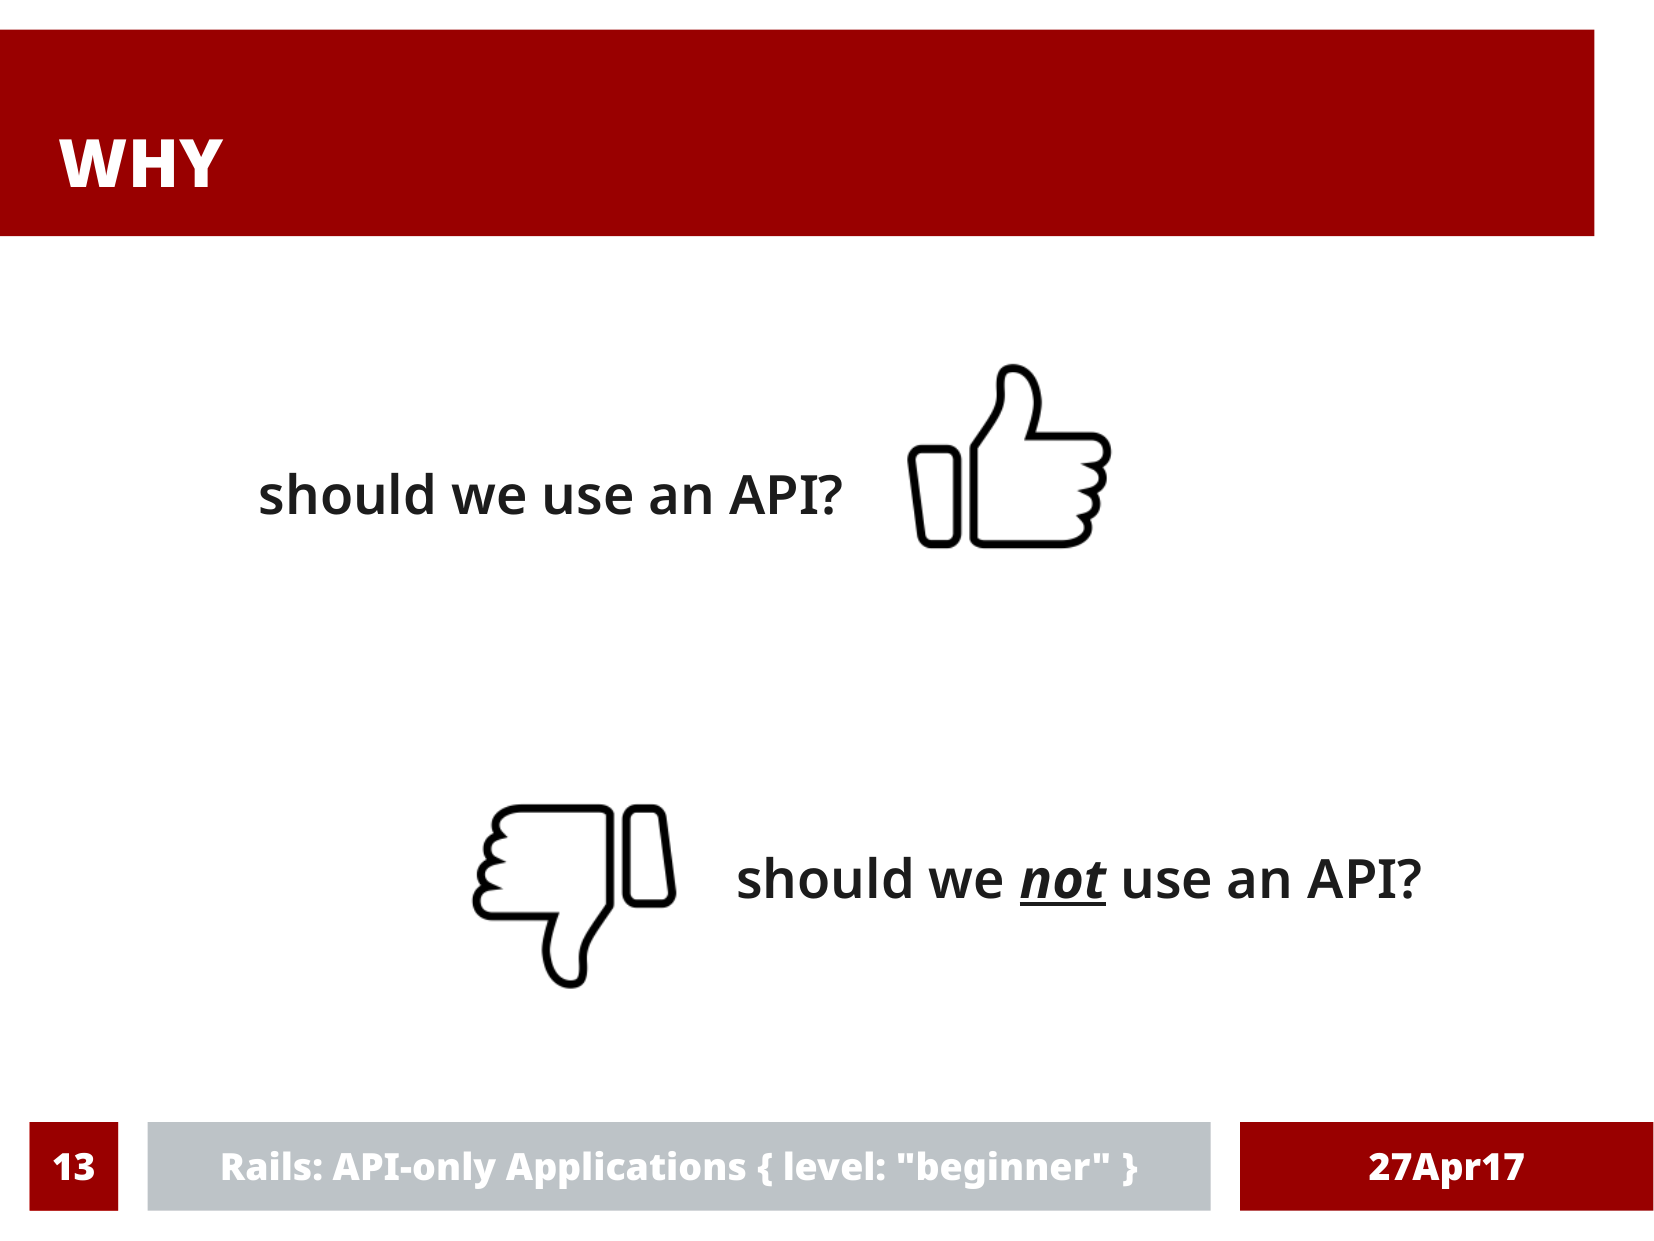

# WHY
should we use an API?
should we not use an API?
13